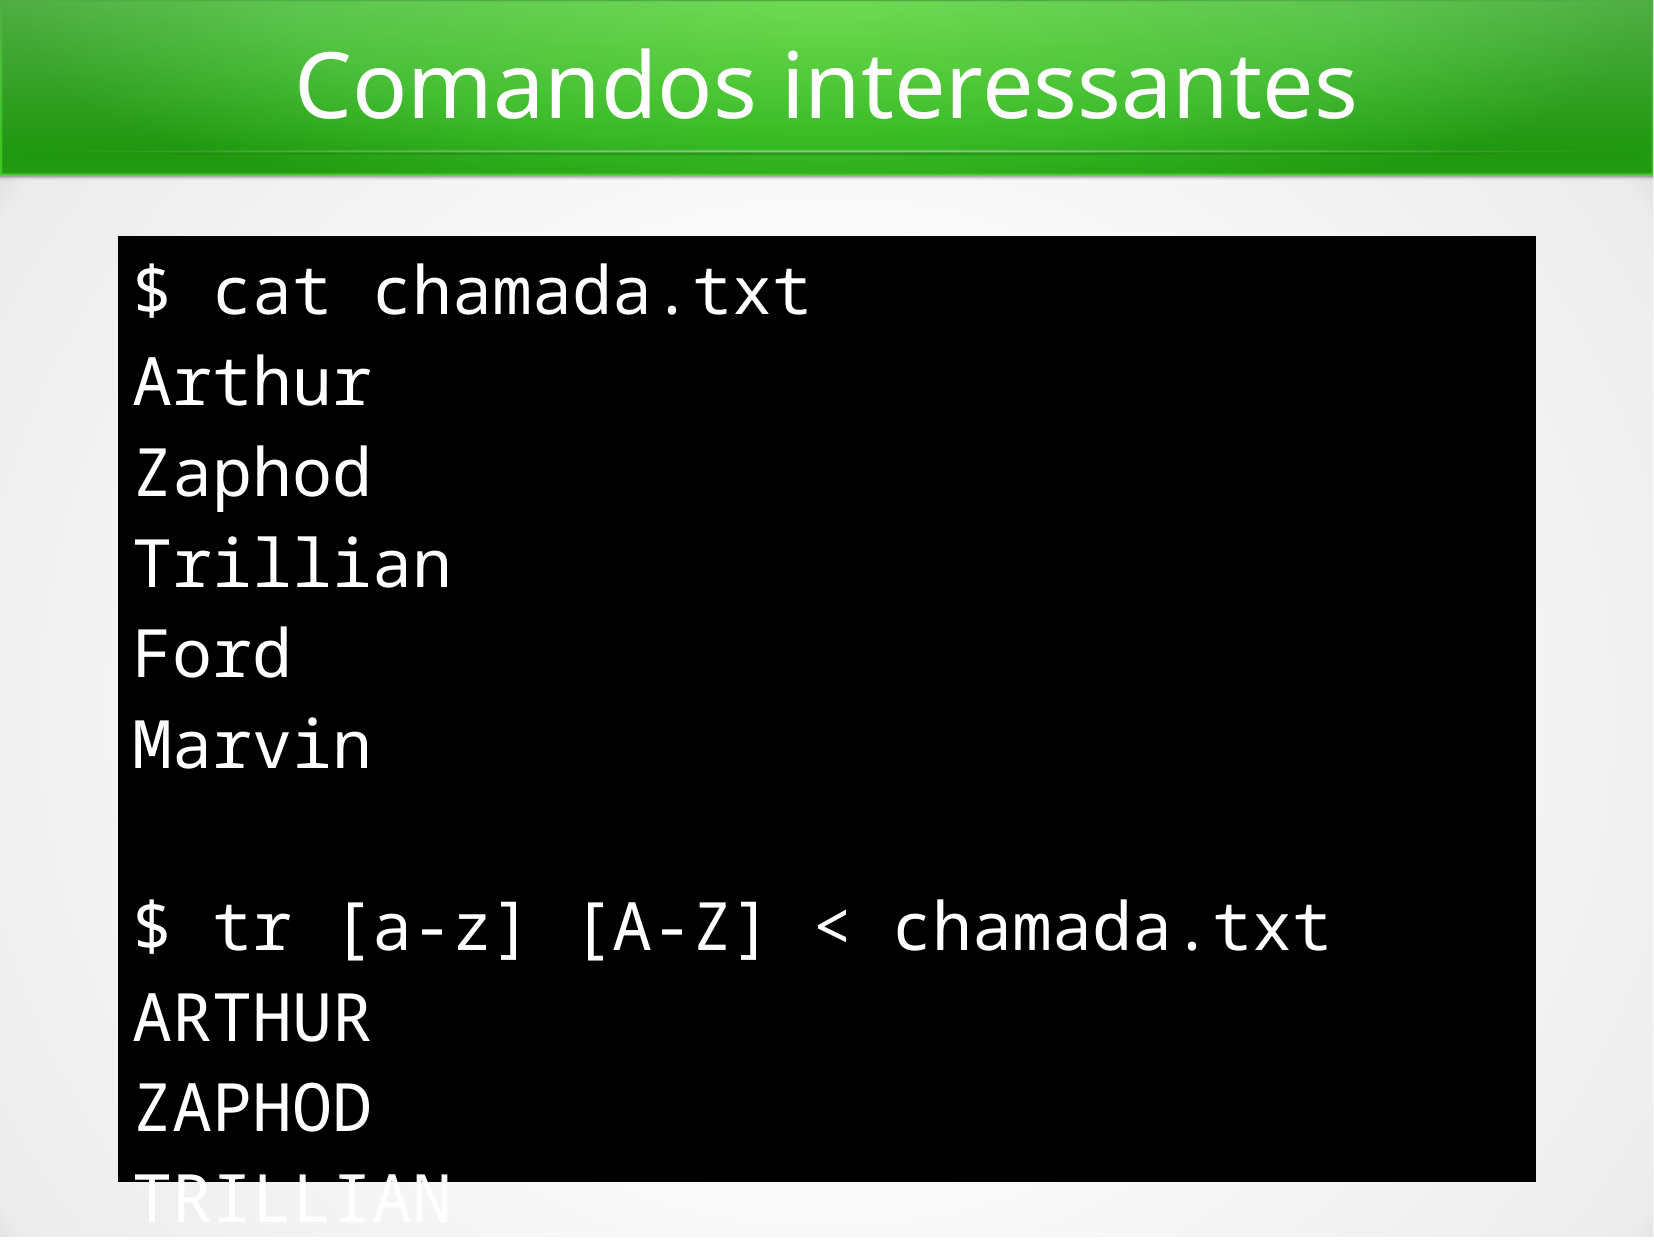

# Comandos interessantes
$ cat chamada.txt
Arthur
Zaphod
Trillian
Ford
Marvin
$ tr [a-z] [A-Z] < chamada.txt
ARTHUR
ZAPHOD
TRILLIAN
FORD
MARVIN